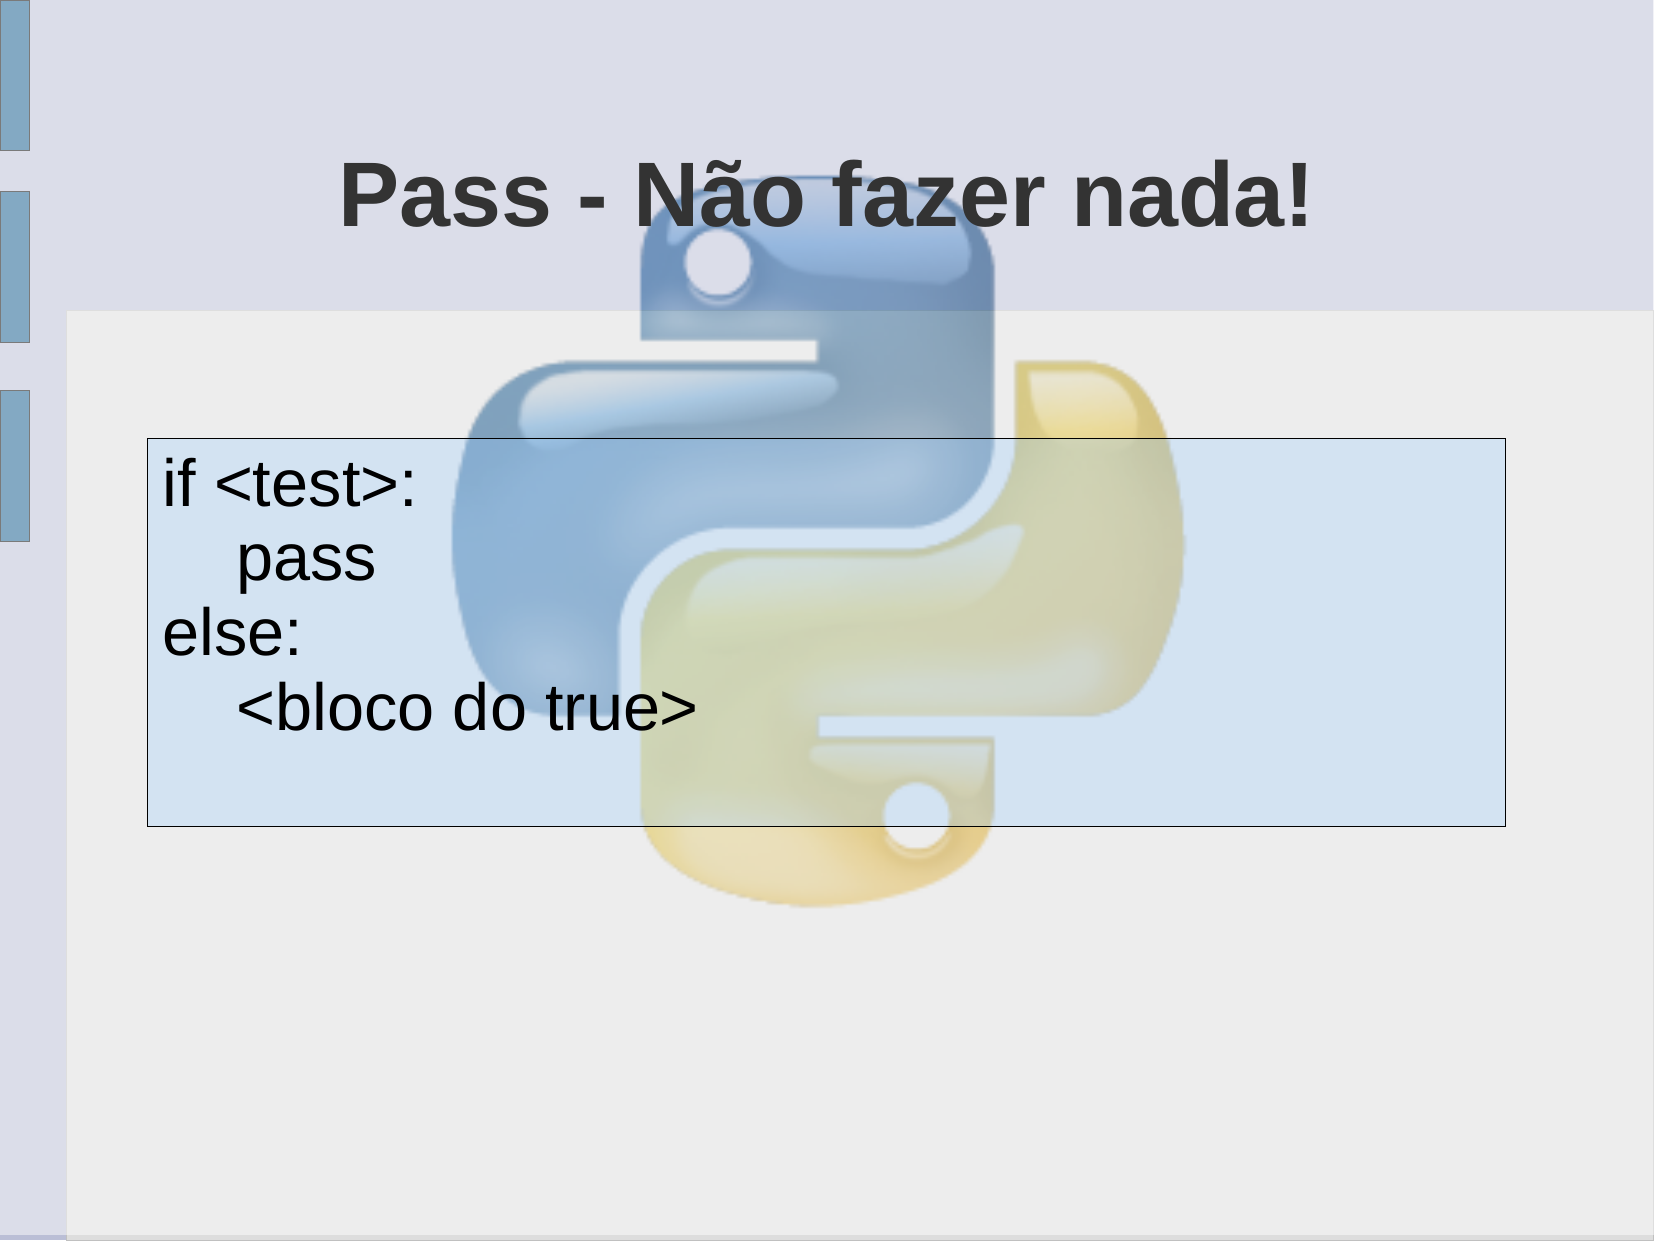

# Pass - Não fazer nada!
if <test>:
 pass
else:
 <bloco do true>